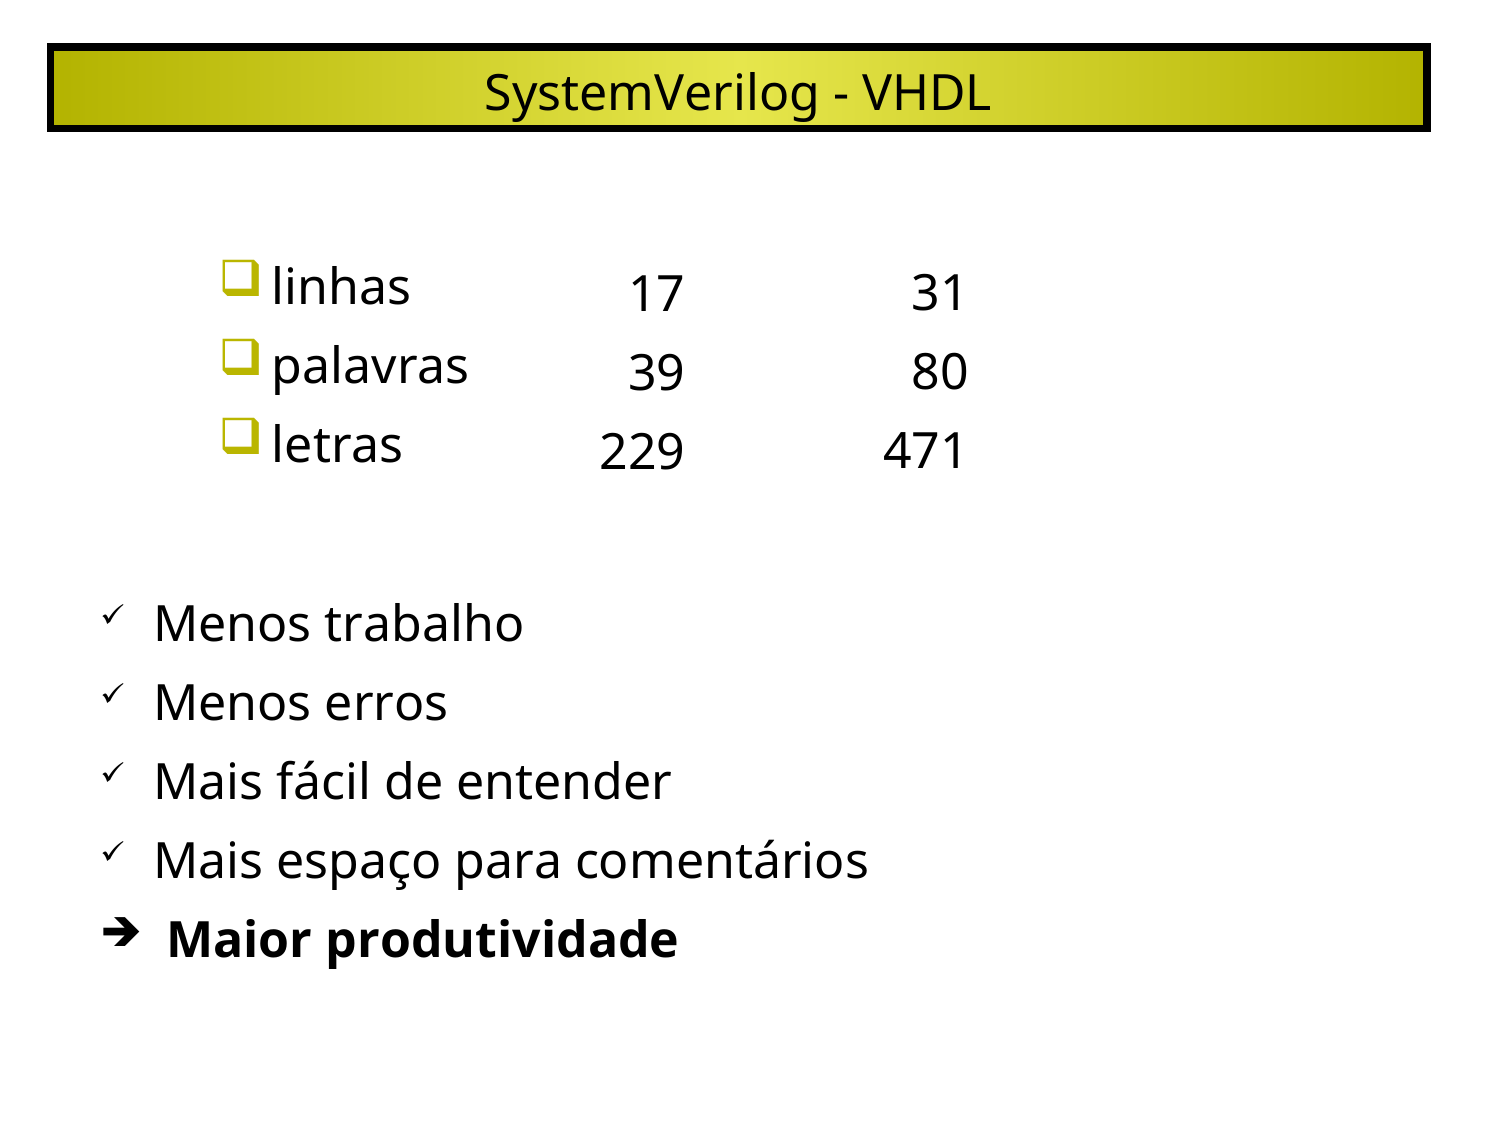

SystemVerilog - VHDL
linhas
palavras
letras
# 31
80
471
17
39
229
Menos trabalho
Menos erros
Mais fácil de entender
Mais espaço para comentários
 Maior produtividade